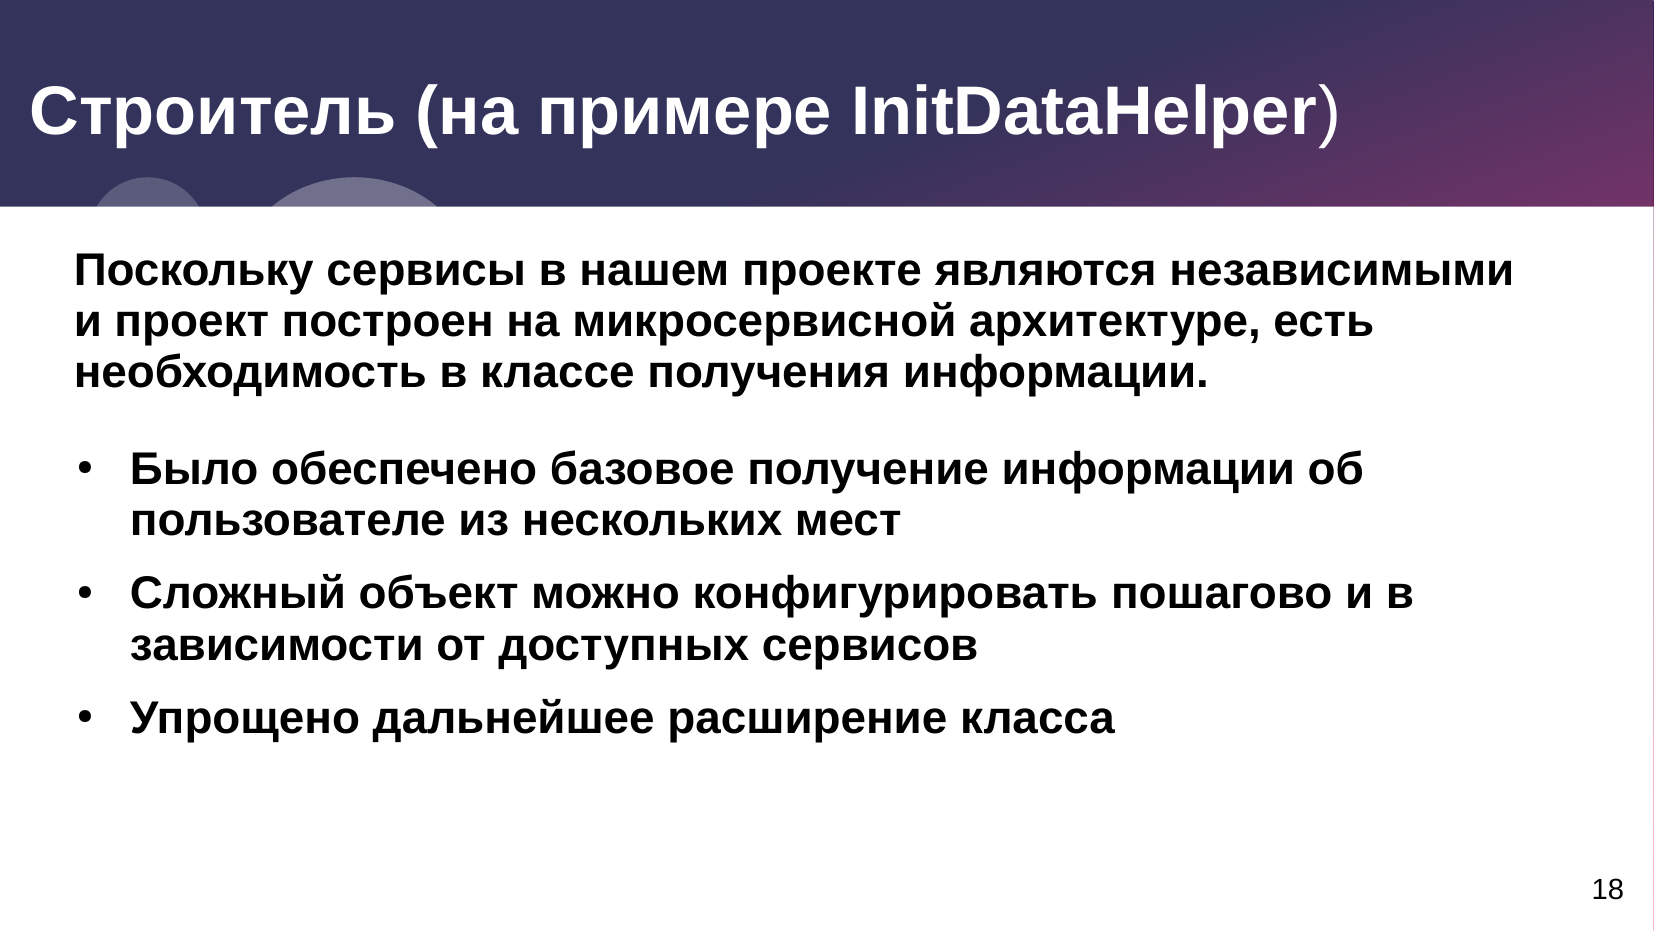

Строитель (на примере InitDataHelper)
Поскольку сервисы в нашем проекте являются независимыми и проект построен на микросервисной архитектуре, есть необходимость в классе получения информации.
# Было обеспечено базовое получение информации об пользователе из нескольких мест
Сложный объект можно конфигурировать пошагово и в зависимости от доступных сервисов
Упрощено дальнейшее расширение класса